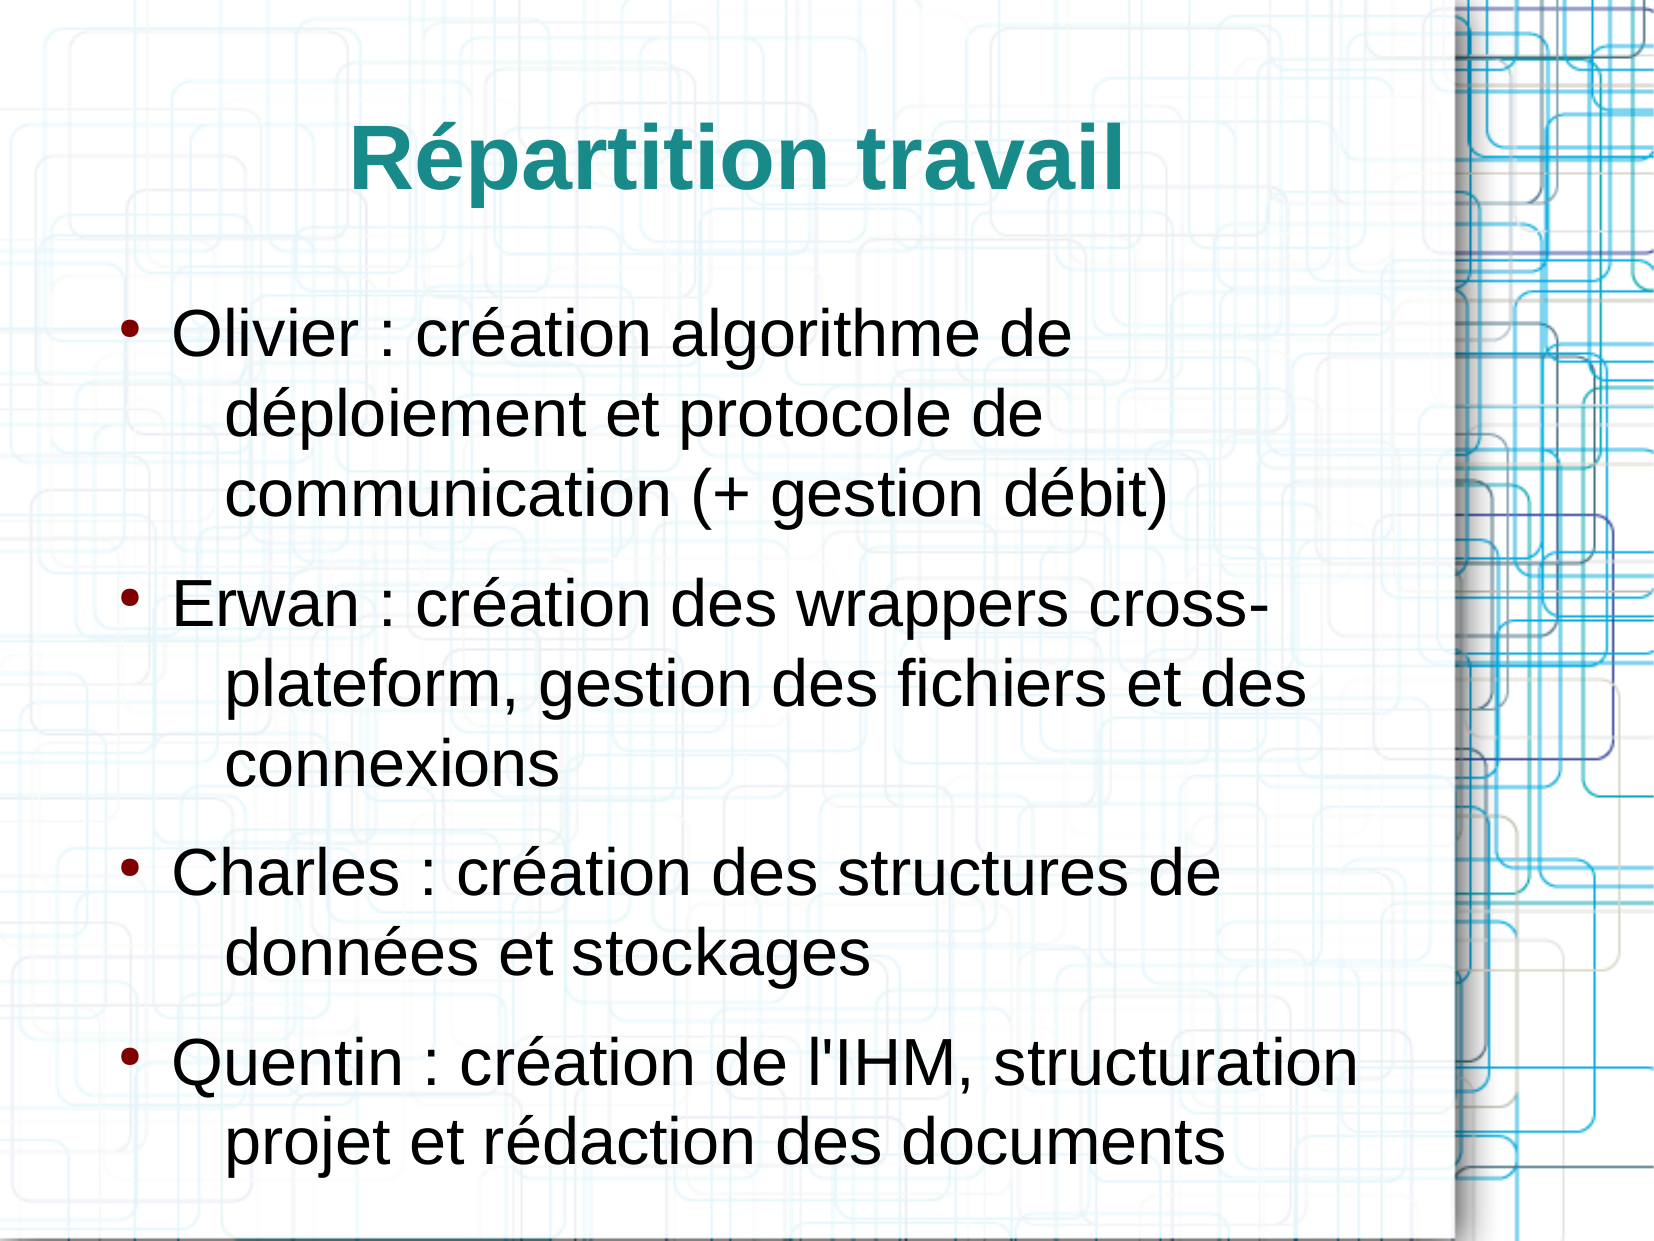

# Répartition travail
Olivier : création algorithme de déploiement et protocole de communication (+ gestion débit)
Erwan : création des wrappers cross-plateform, gestion des fichiers et des connexions
Charles : création des structures de données et stockages
Quentin : création de l'IHM, structuration projet et rédaction des documents